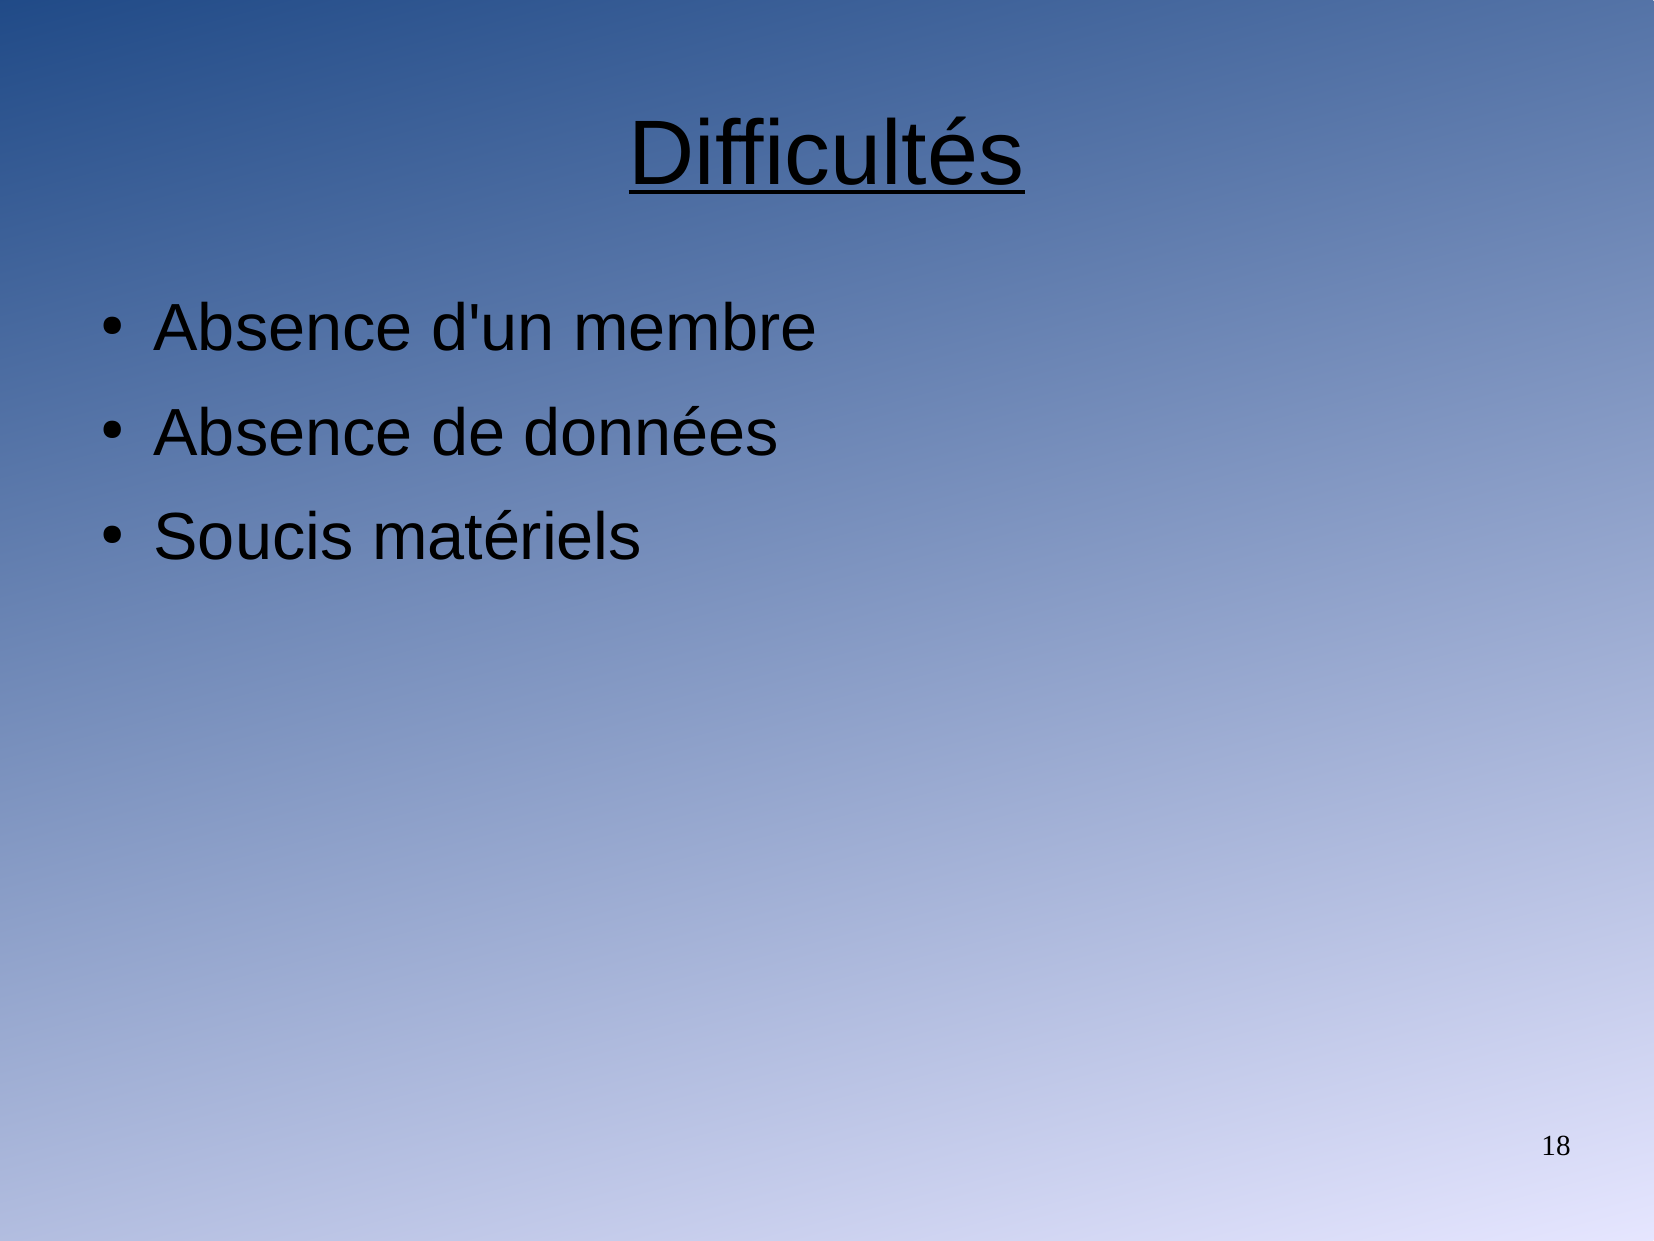

# Difficultés
Absence d'un membre
Absence de données
Soucis matériels
18